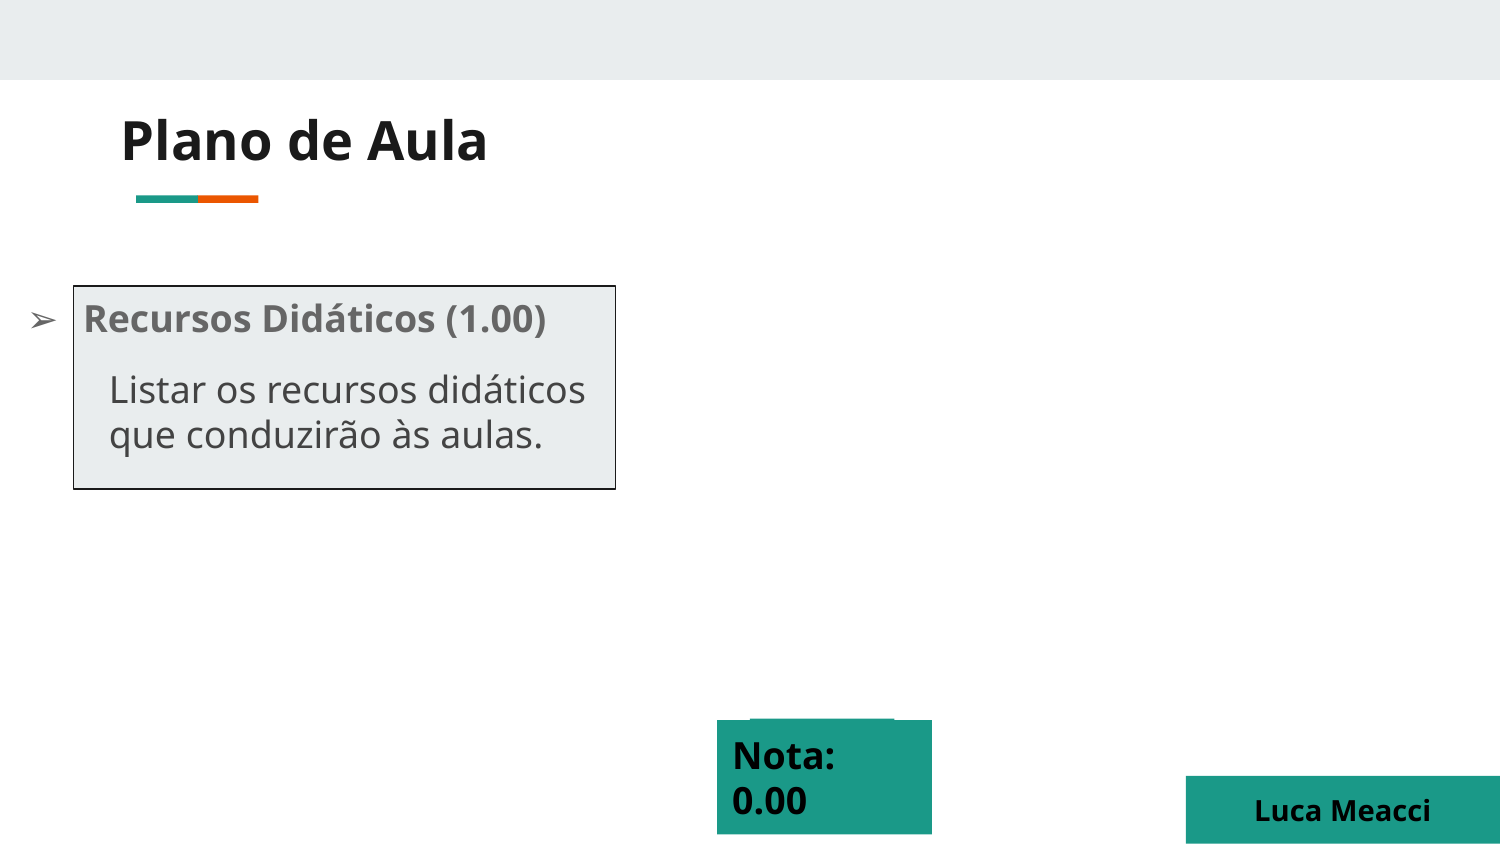

# Plano de Aula
Recursos Didáticos (1.00)
Listar os recursos didáticos que conduzirão às aulas.
Nota:
Nota: 0.00
Luca Meacci